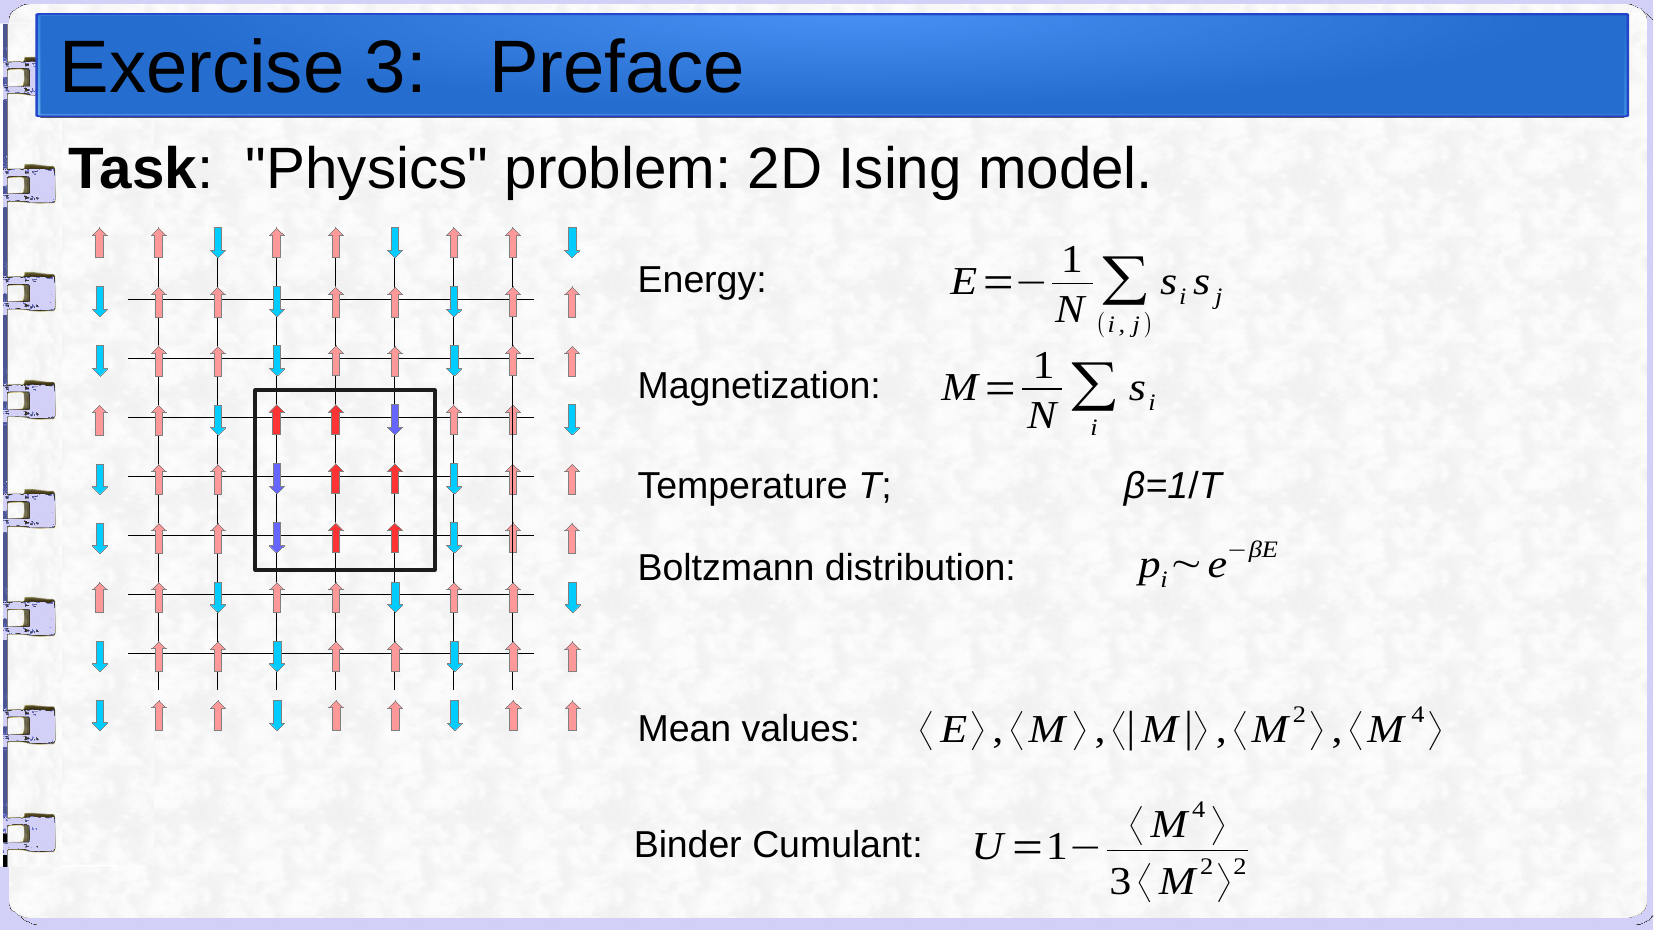

# Exercise 3: Preface
Task: "Physics" problem: 2D Ising model.
Energy:
Magnetization:
β=1/T
Temperature T;
Boltzmann distribution:
Mean values:
Binder Cumulant: